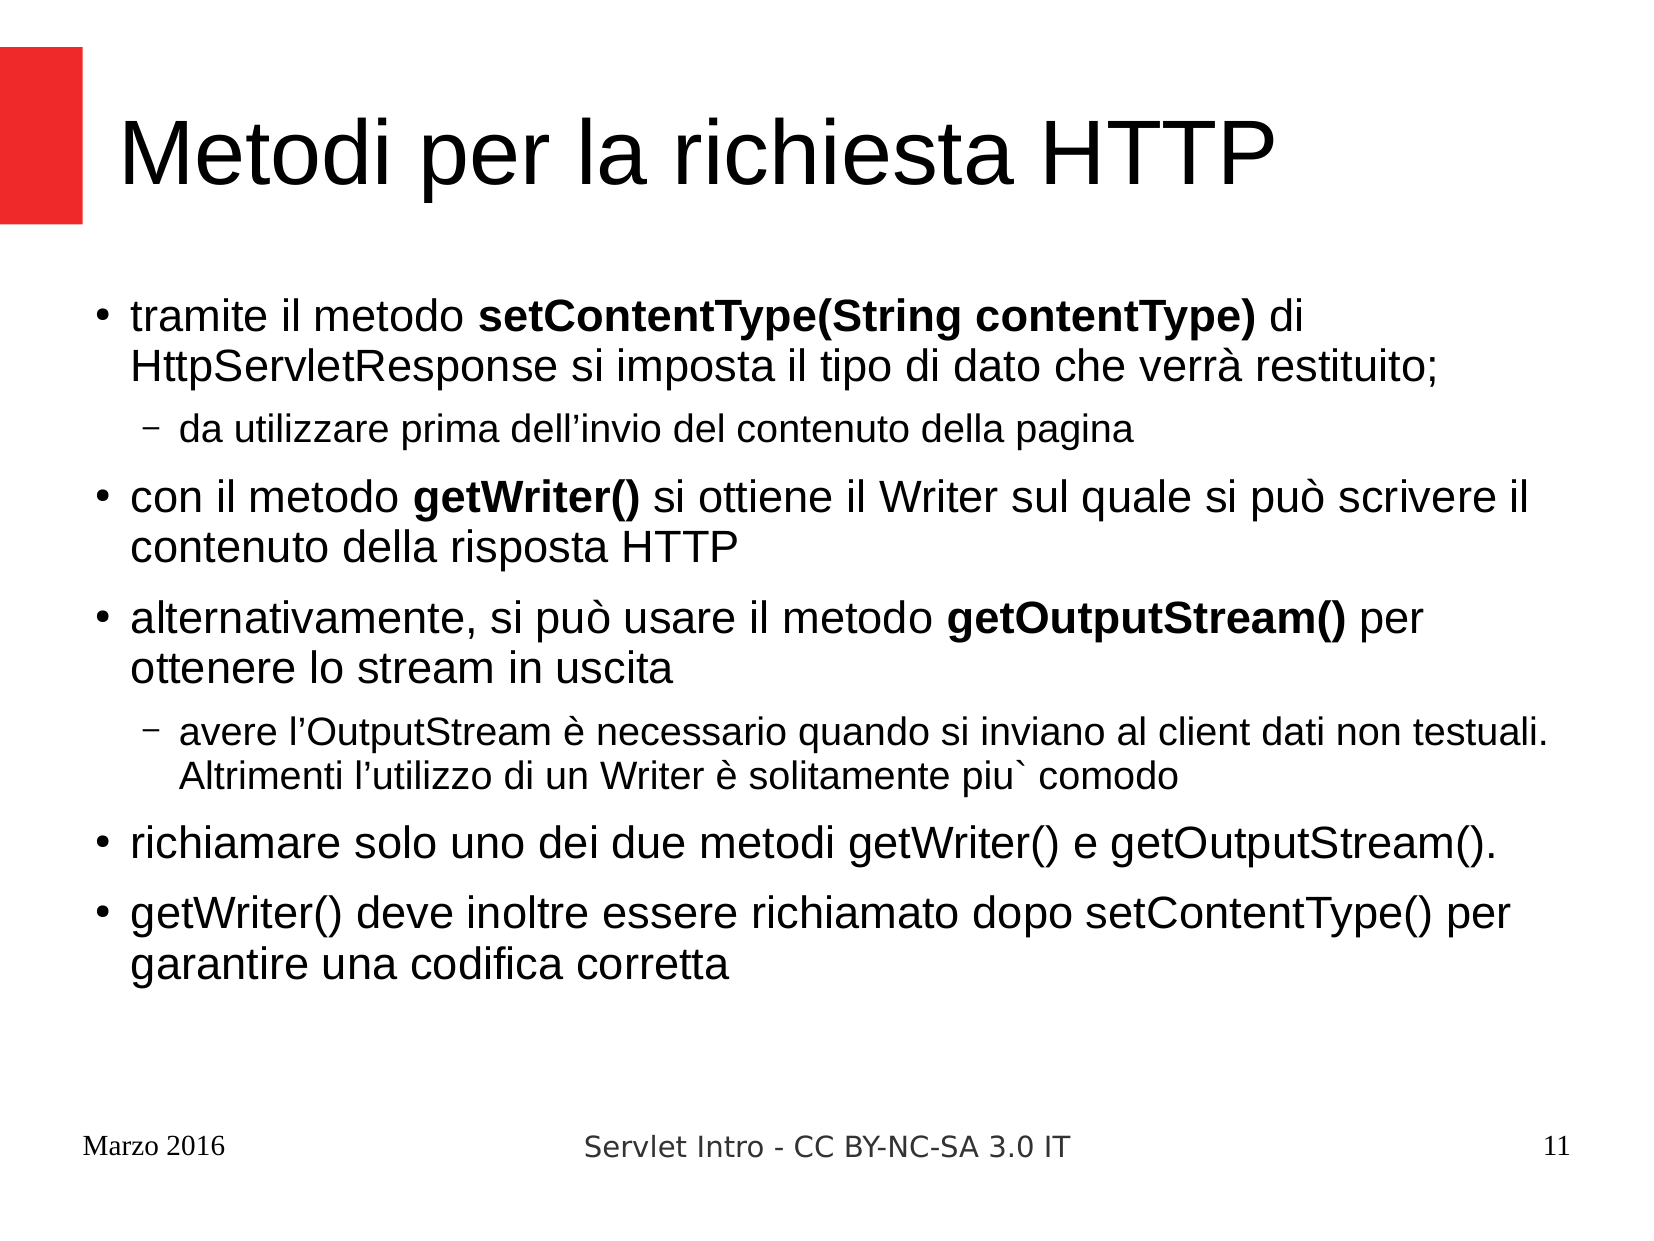

# Metodi per la richiesta HTTP
tramite il metodo setContentType(String contentType) di HttpServletResponse si imposta il tipo di dato che verrà restituito;
da utilizzare prima dell’invio del contenuto della pagina
con il metodo getWriter() si ottiene il Writer sul quale si può scrivere il contenuto della risposta HTTP
alternativamente, si può usare il metodo getOutputStream() per ottenere lo stream in uscita
avere l’OutputStream è necessario quando si inviano al client dati non testuali. Altrimenti l’utilizzo di un Writer è solitamente piu` comodo
richiamare solo uno dei due metodi getWriter() e getOutputStream().
getWriter() deve inoltre essere richiamato dopo setContentType() per garantire una codifica corretta
Your Date Here
Your Footer Here
11